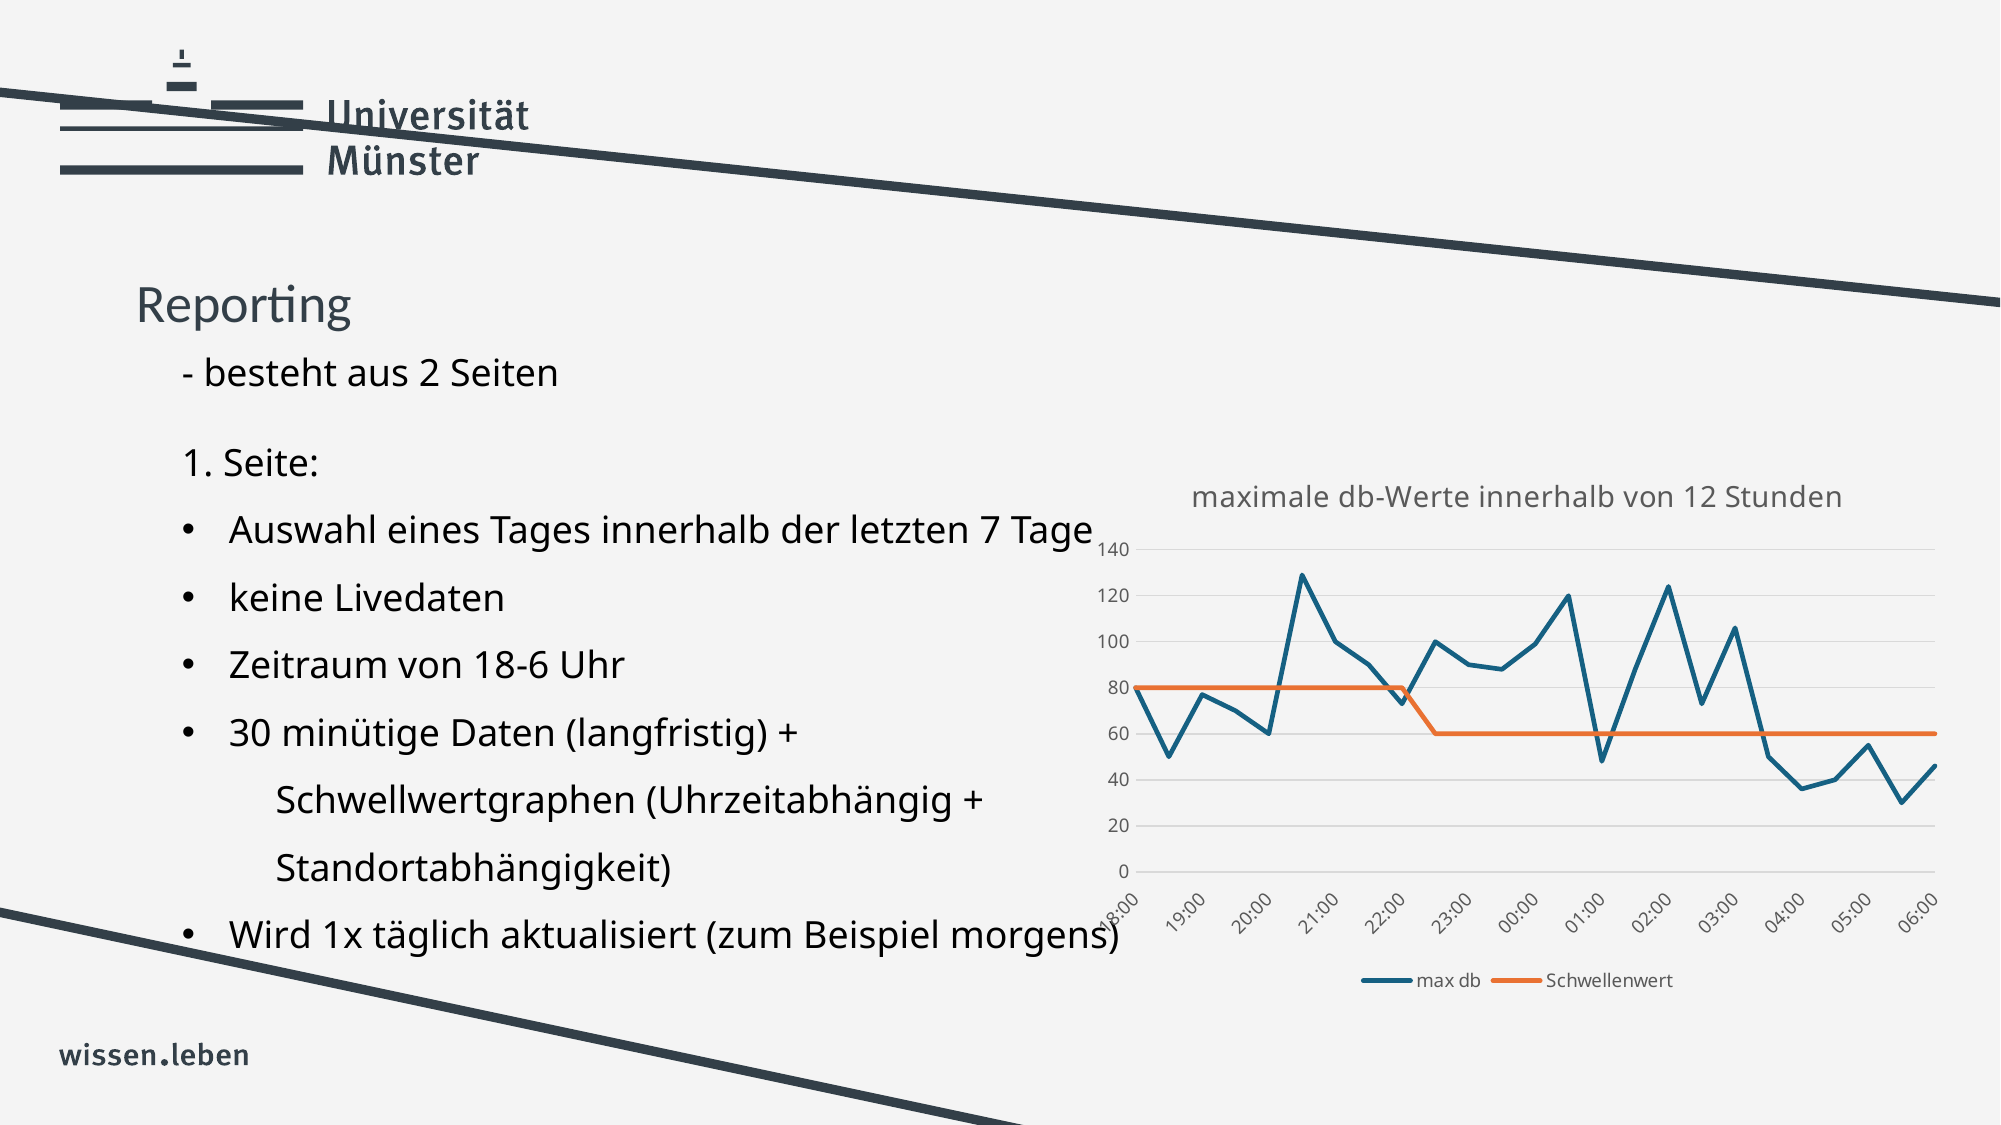

Reporting
- besteht aus 2 Seiten
1. Seite:
Auswahl eines Tages innerhalb der letzten 7 Tage
keine Livedaten
Zeitraum von 18-6 Uhr
30 minütige Daten (langfristig) +
Schwellwertgraphen (Uhrzeitabhängig +
Standortabhängigkeit)
Wird 1x täglich aktualisiert (zum Beispiel morgens)
### Chart: maximale db-Werte innerhalb von 12 Stunden
| Category | max db | Schwellenwert |
|---|---|---|
| 0.75 | 80.0 | 80.0 |
| 0.770833333333333 | 50.0 | 80.0 |
| 0.791666666666667 | 77.0 | 80.0 |
| 0.8125 | 70.0 | 80.0 |
| 0.833333333333333 | 60.0 | 80.0 |
| 0.854166666666667 | 129.0 | 80.0 |
| 0.875 | 100.0 | 80.0 |
| 0.895833333333333 | 90.0 | 80.0 |
| 0.916666666666667 | 73.0 | 80.0 |
| 0.9375 | 100.0 | 60.0 |
| 0.958333333333334 | 90.0 | 60.0 |
| 0.979166666666667 | 88.0 | 60.0 |
| 1 | 99.0 | 60.0 |
| 1.02083333333333 | 120.0 | 60.0 |
| 1.04166666666667 | 48.0 | 60.0 |
| 1.0625 | 88.0 | 60.0 |
| 1.08333333333333 | 124.0 | 60.0 |
| 1.10416666666667 | 73.0 | 60.0 |
| 1.125 | 106.0 | 60.0 |
| 1.14583333333333 | 50.0 | 60.0 |
| 1.16666666666667 | 36.0 | 60.0 |
| 1.1875 | 40.0 | 60.0 |
| 1.20833333333333 | 55.0 | 60.0 |
| 1.22916666666667 | 30.0 | 60.0 |
| 1.25 | 46.0 | 60.0 |